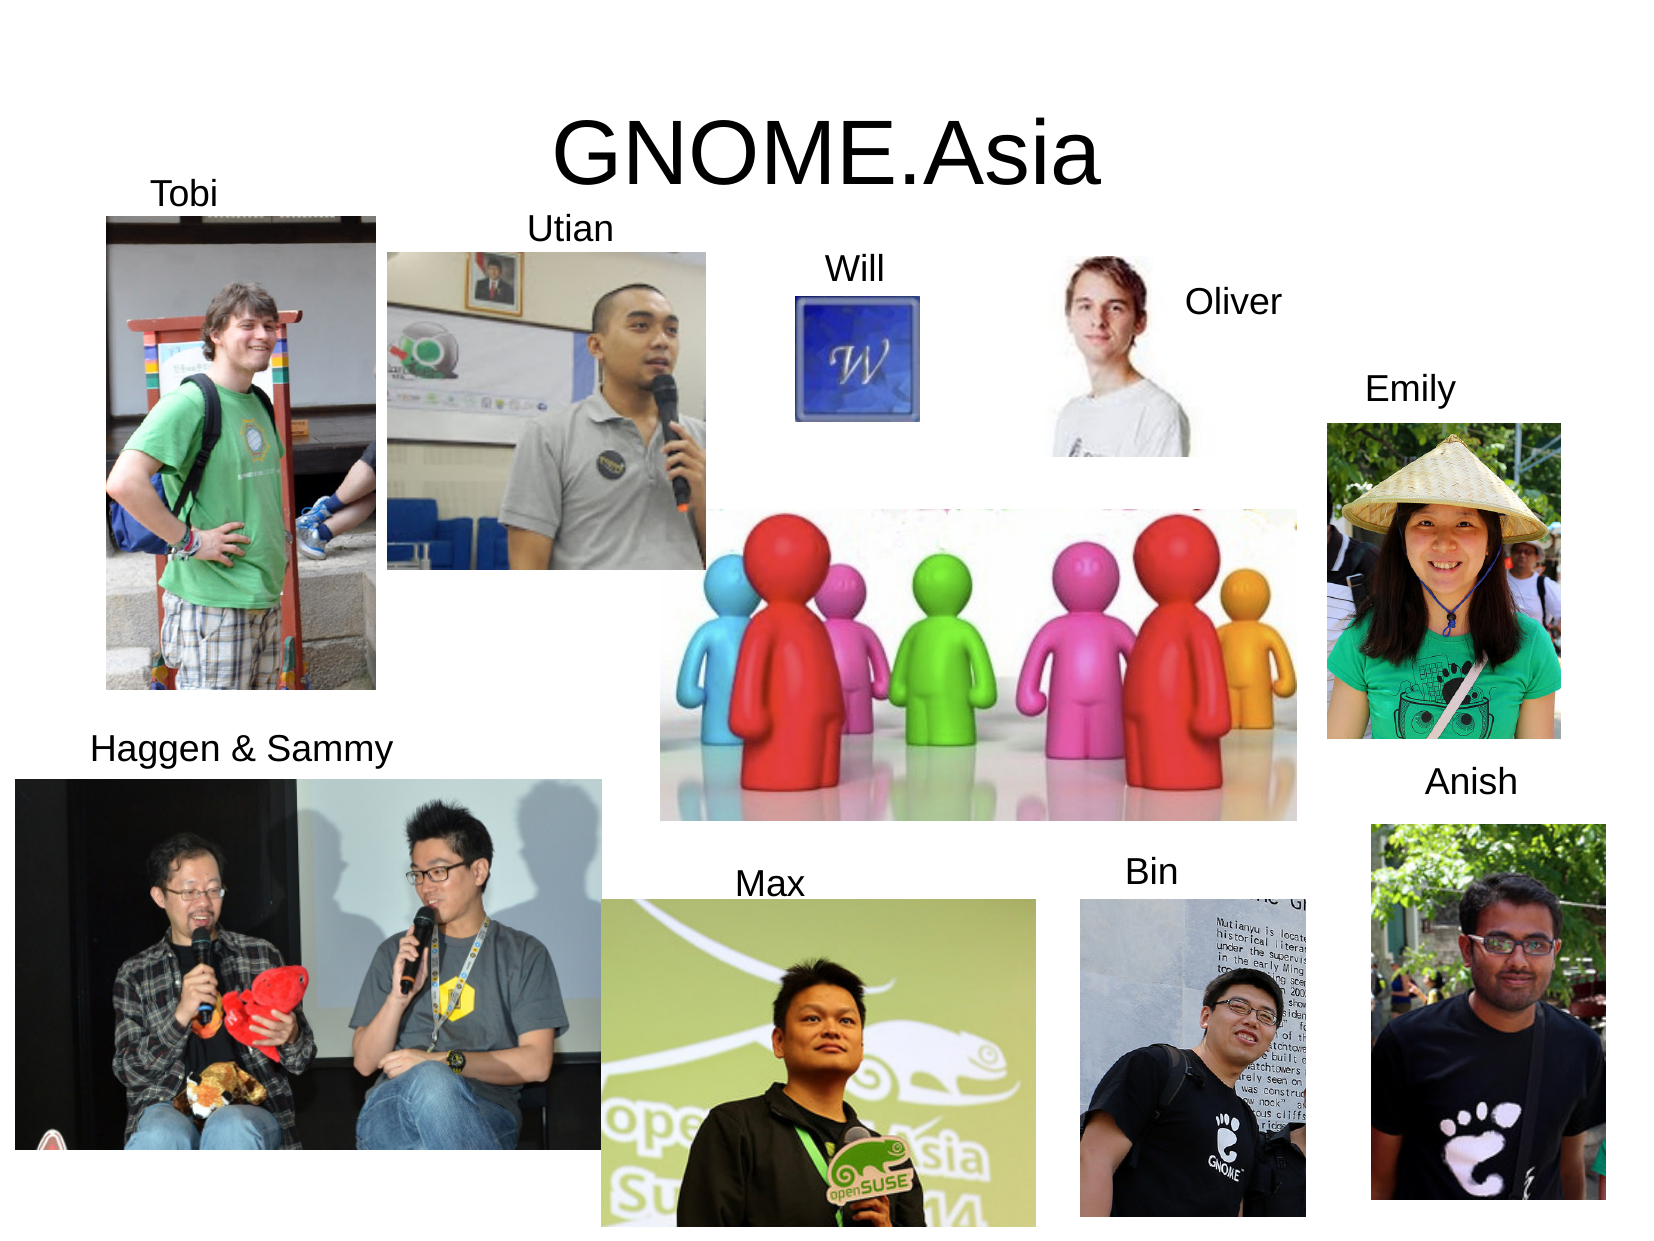

# GNOME.Asia
Tobi
Utian
Will
Oliver
Emily
Haggen & Sammy
Anish
Bin
Max